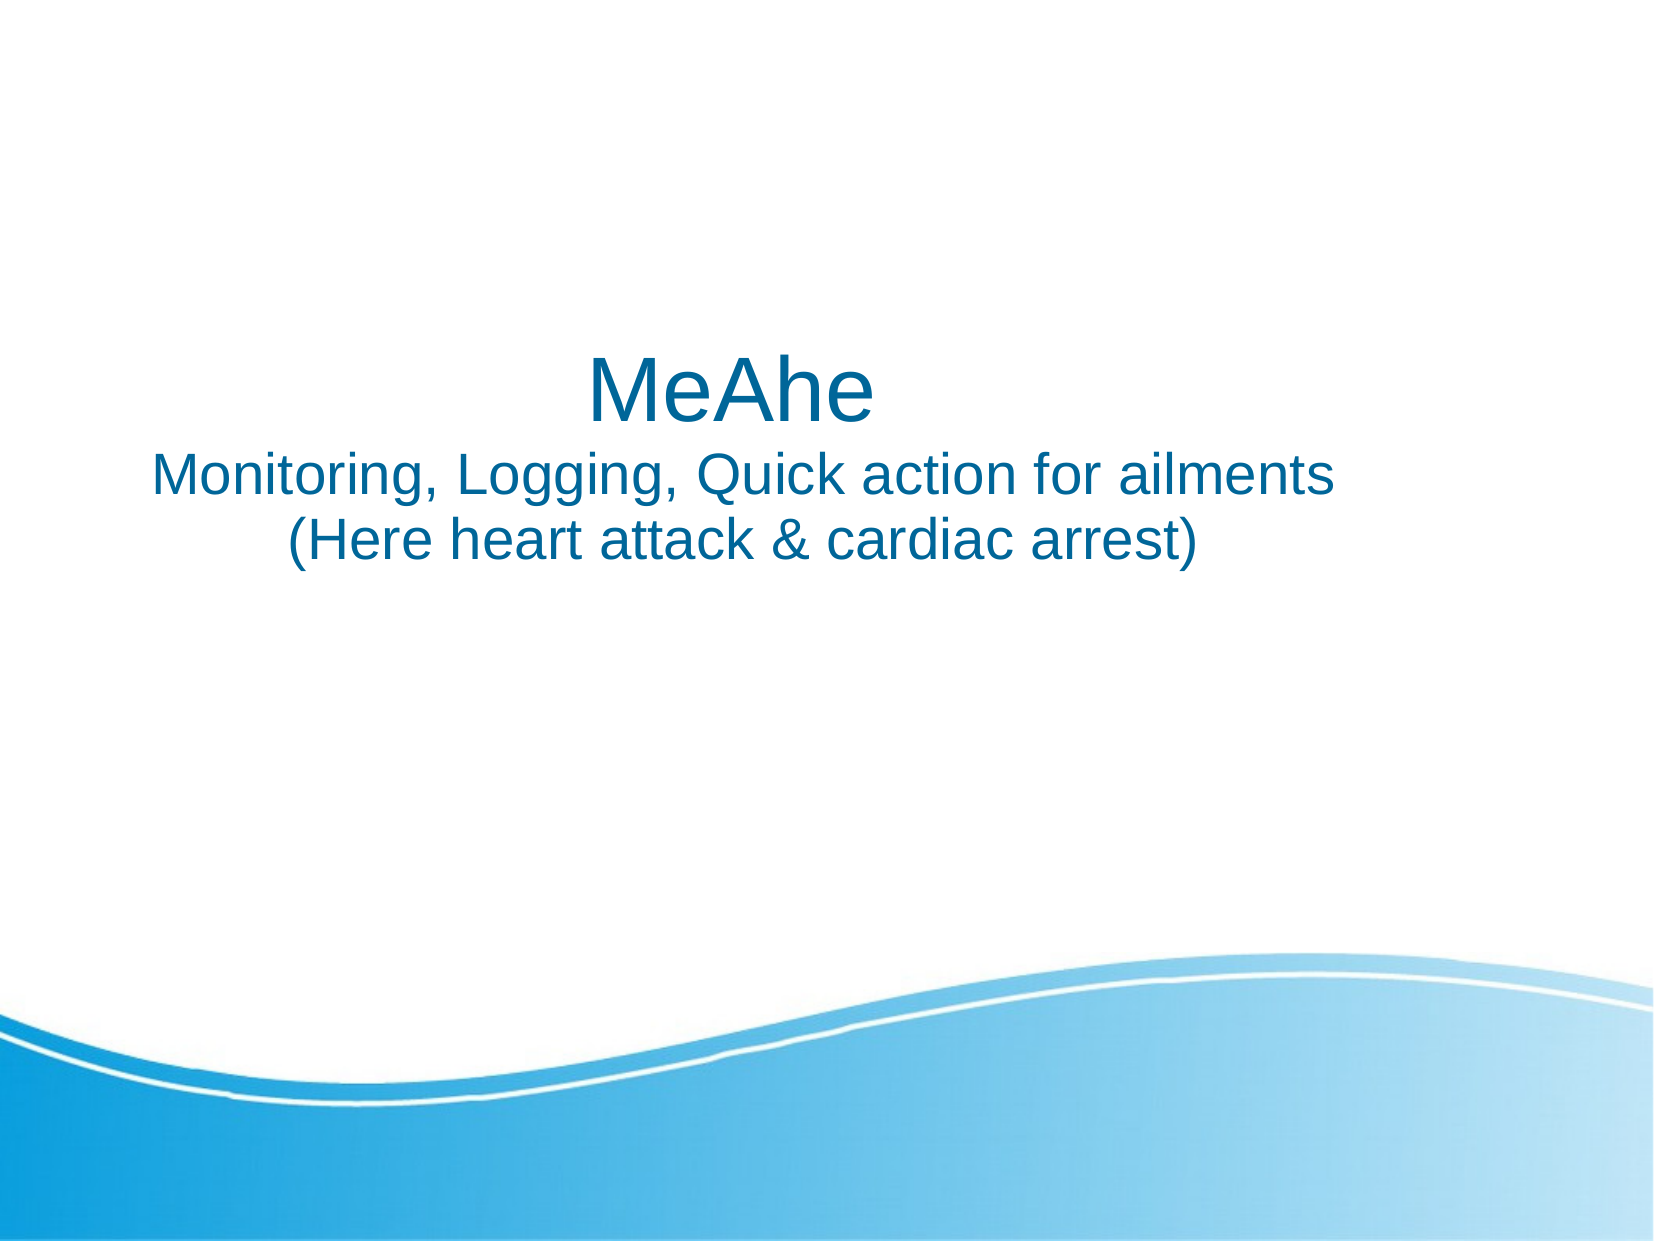

# MeAhe Monitoring, Logging, Quick action for ailments (Here heart attack & cardiac arrest)